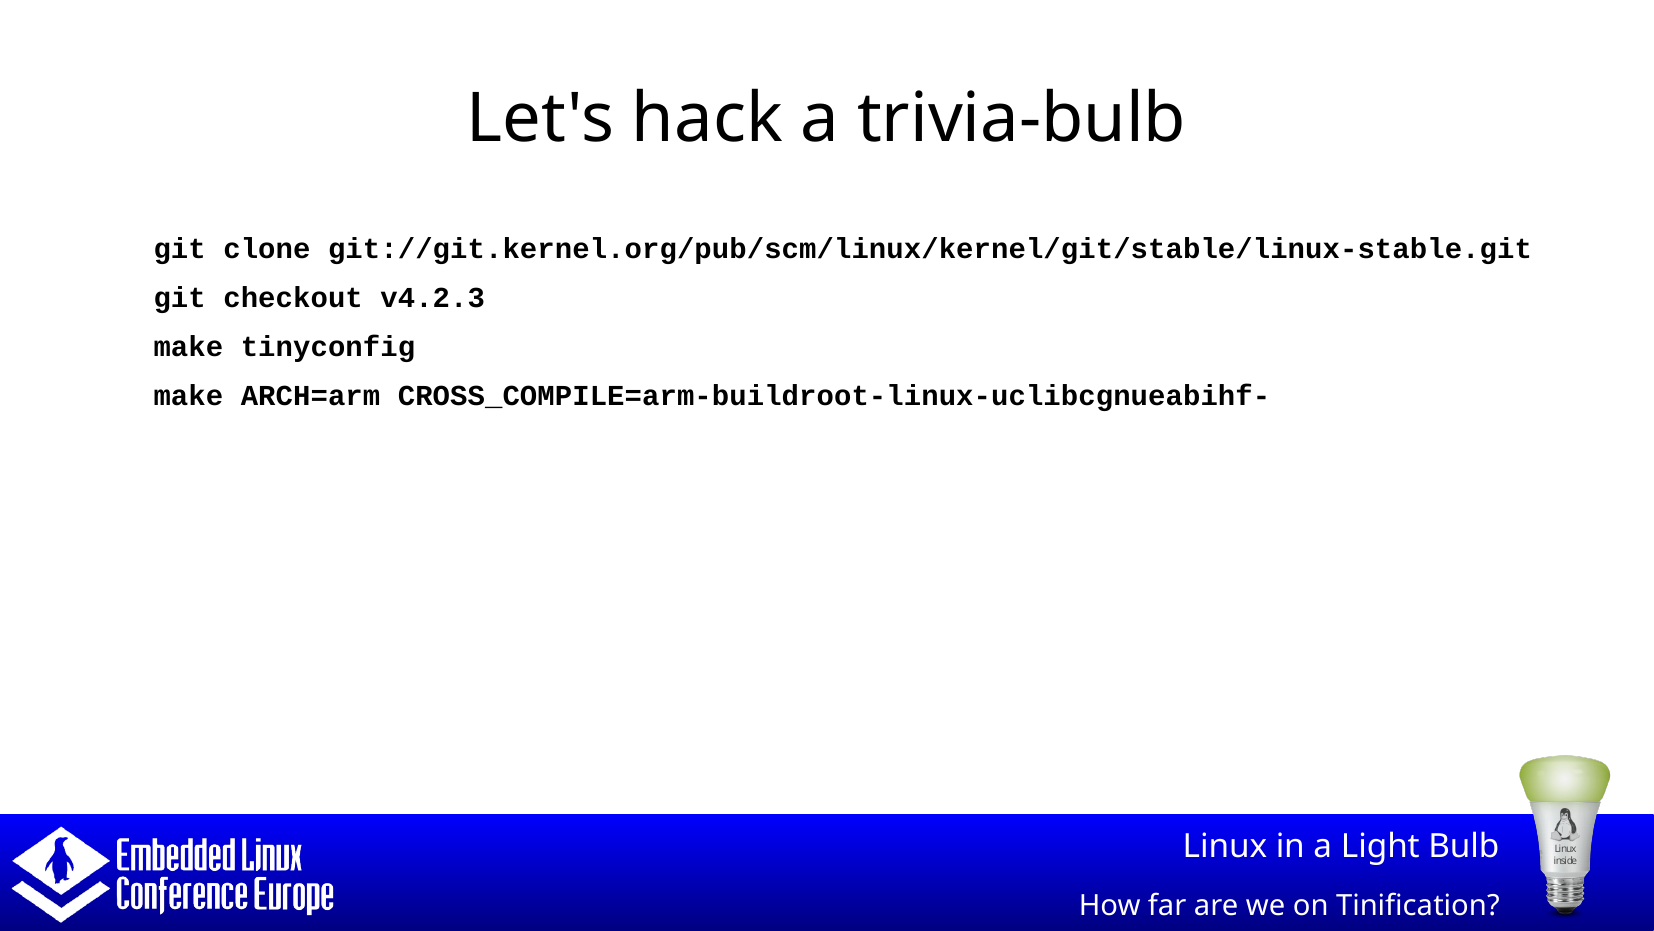

# Let's hack a trivia-bulb
git clone git://git.kernel.org/pub/scm/linux/kernel/git/stable/linux-stable.git
git checkout v4.2.3
make tinyconfig
make ARCH=arm CROSS_COMPILE=arm-buildroot-linux-uclibcgnueabihf-
Linux in a Light Bulb